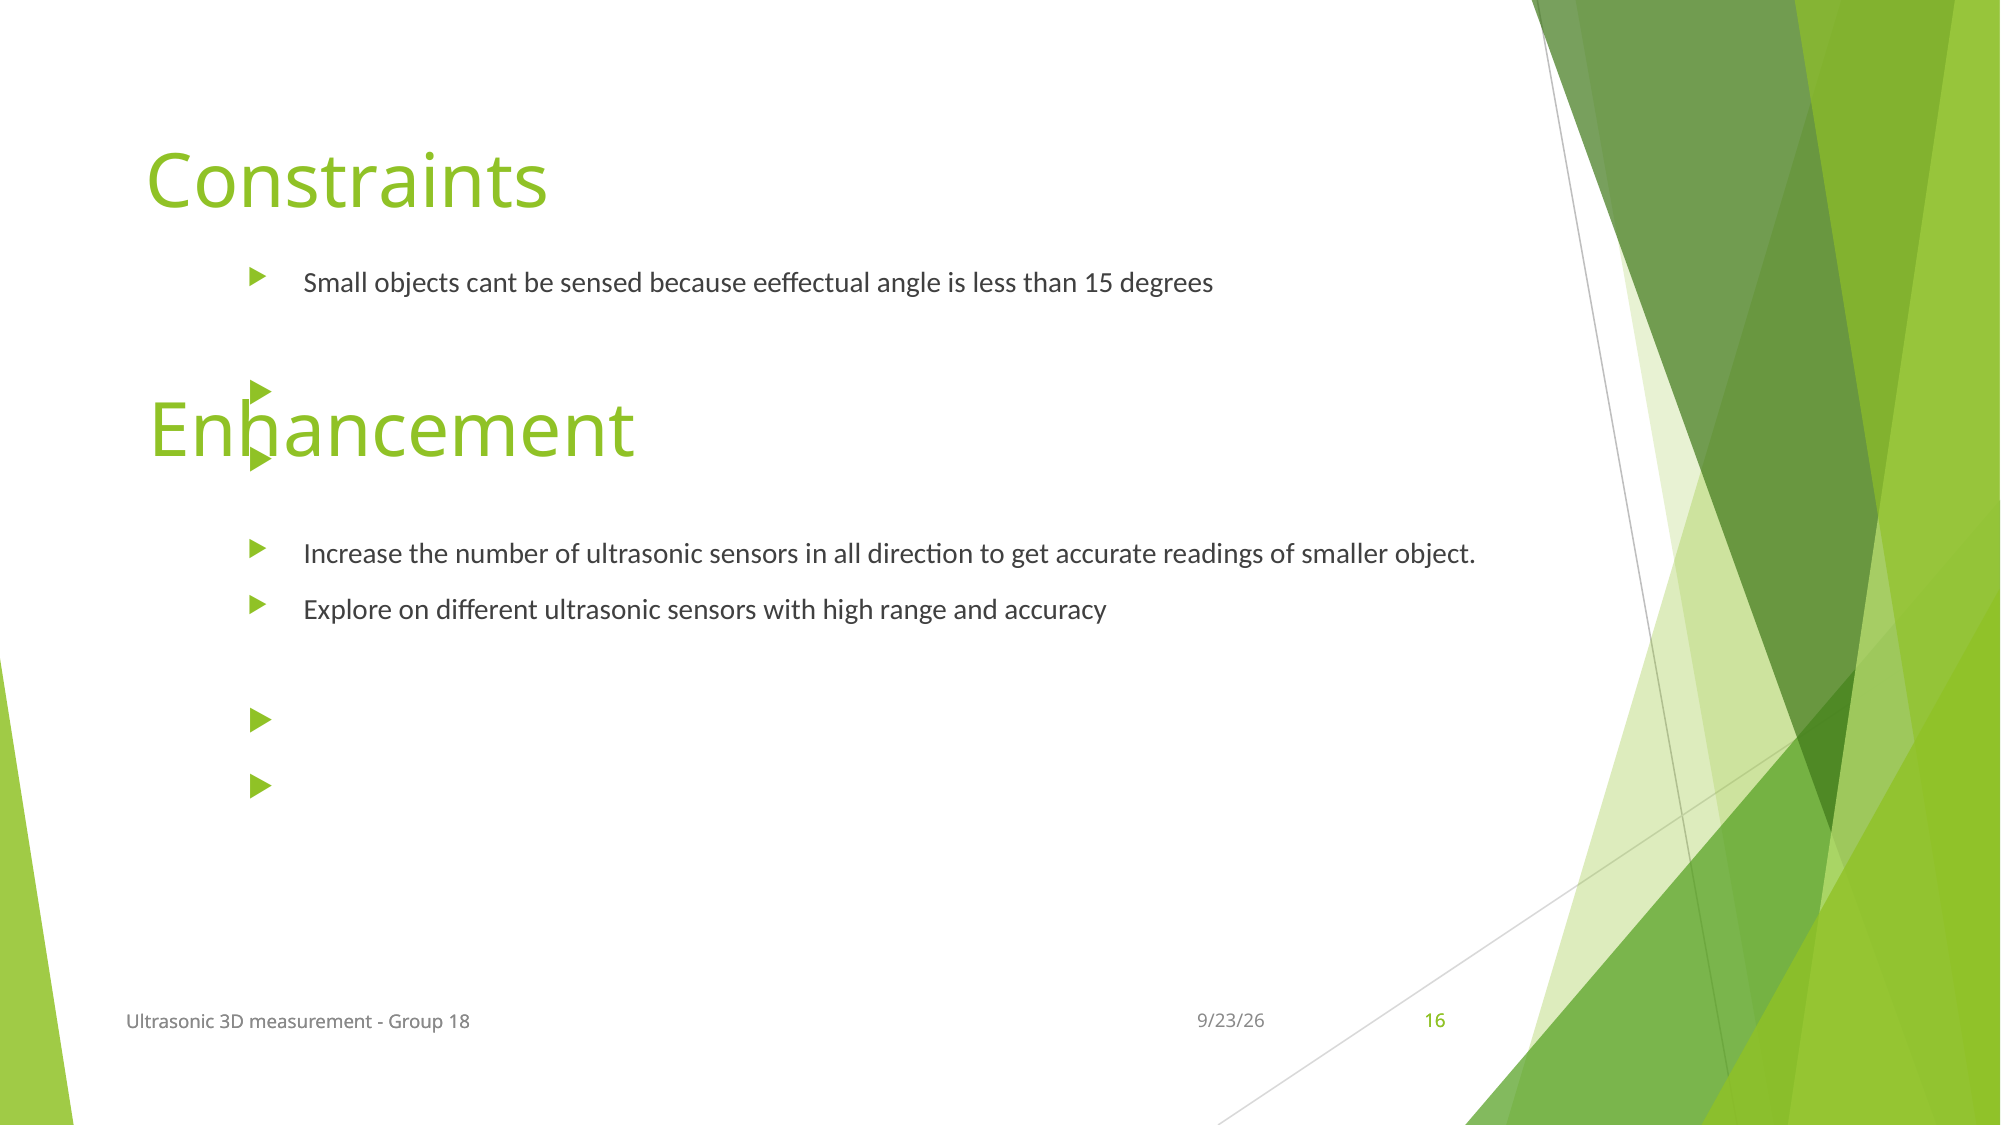

#
Constraints
Small objects cant be sensed because eeffectual angle is less than 15 degrees
Enhancement
Increase the number of ultrasonic sensors in all direction to get accurate readings of smaller object.
Explore on different ultrasonic sensors with high range and accuracy
Ultrasonic 3D measurement - Group 18
Ultrasonic 3D measurement - Group 18